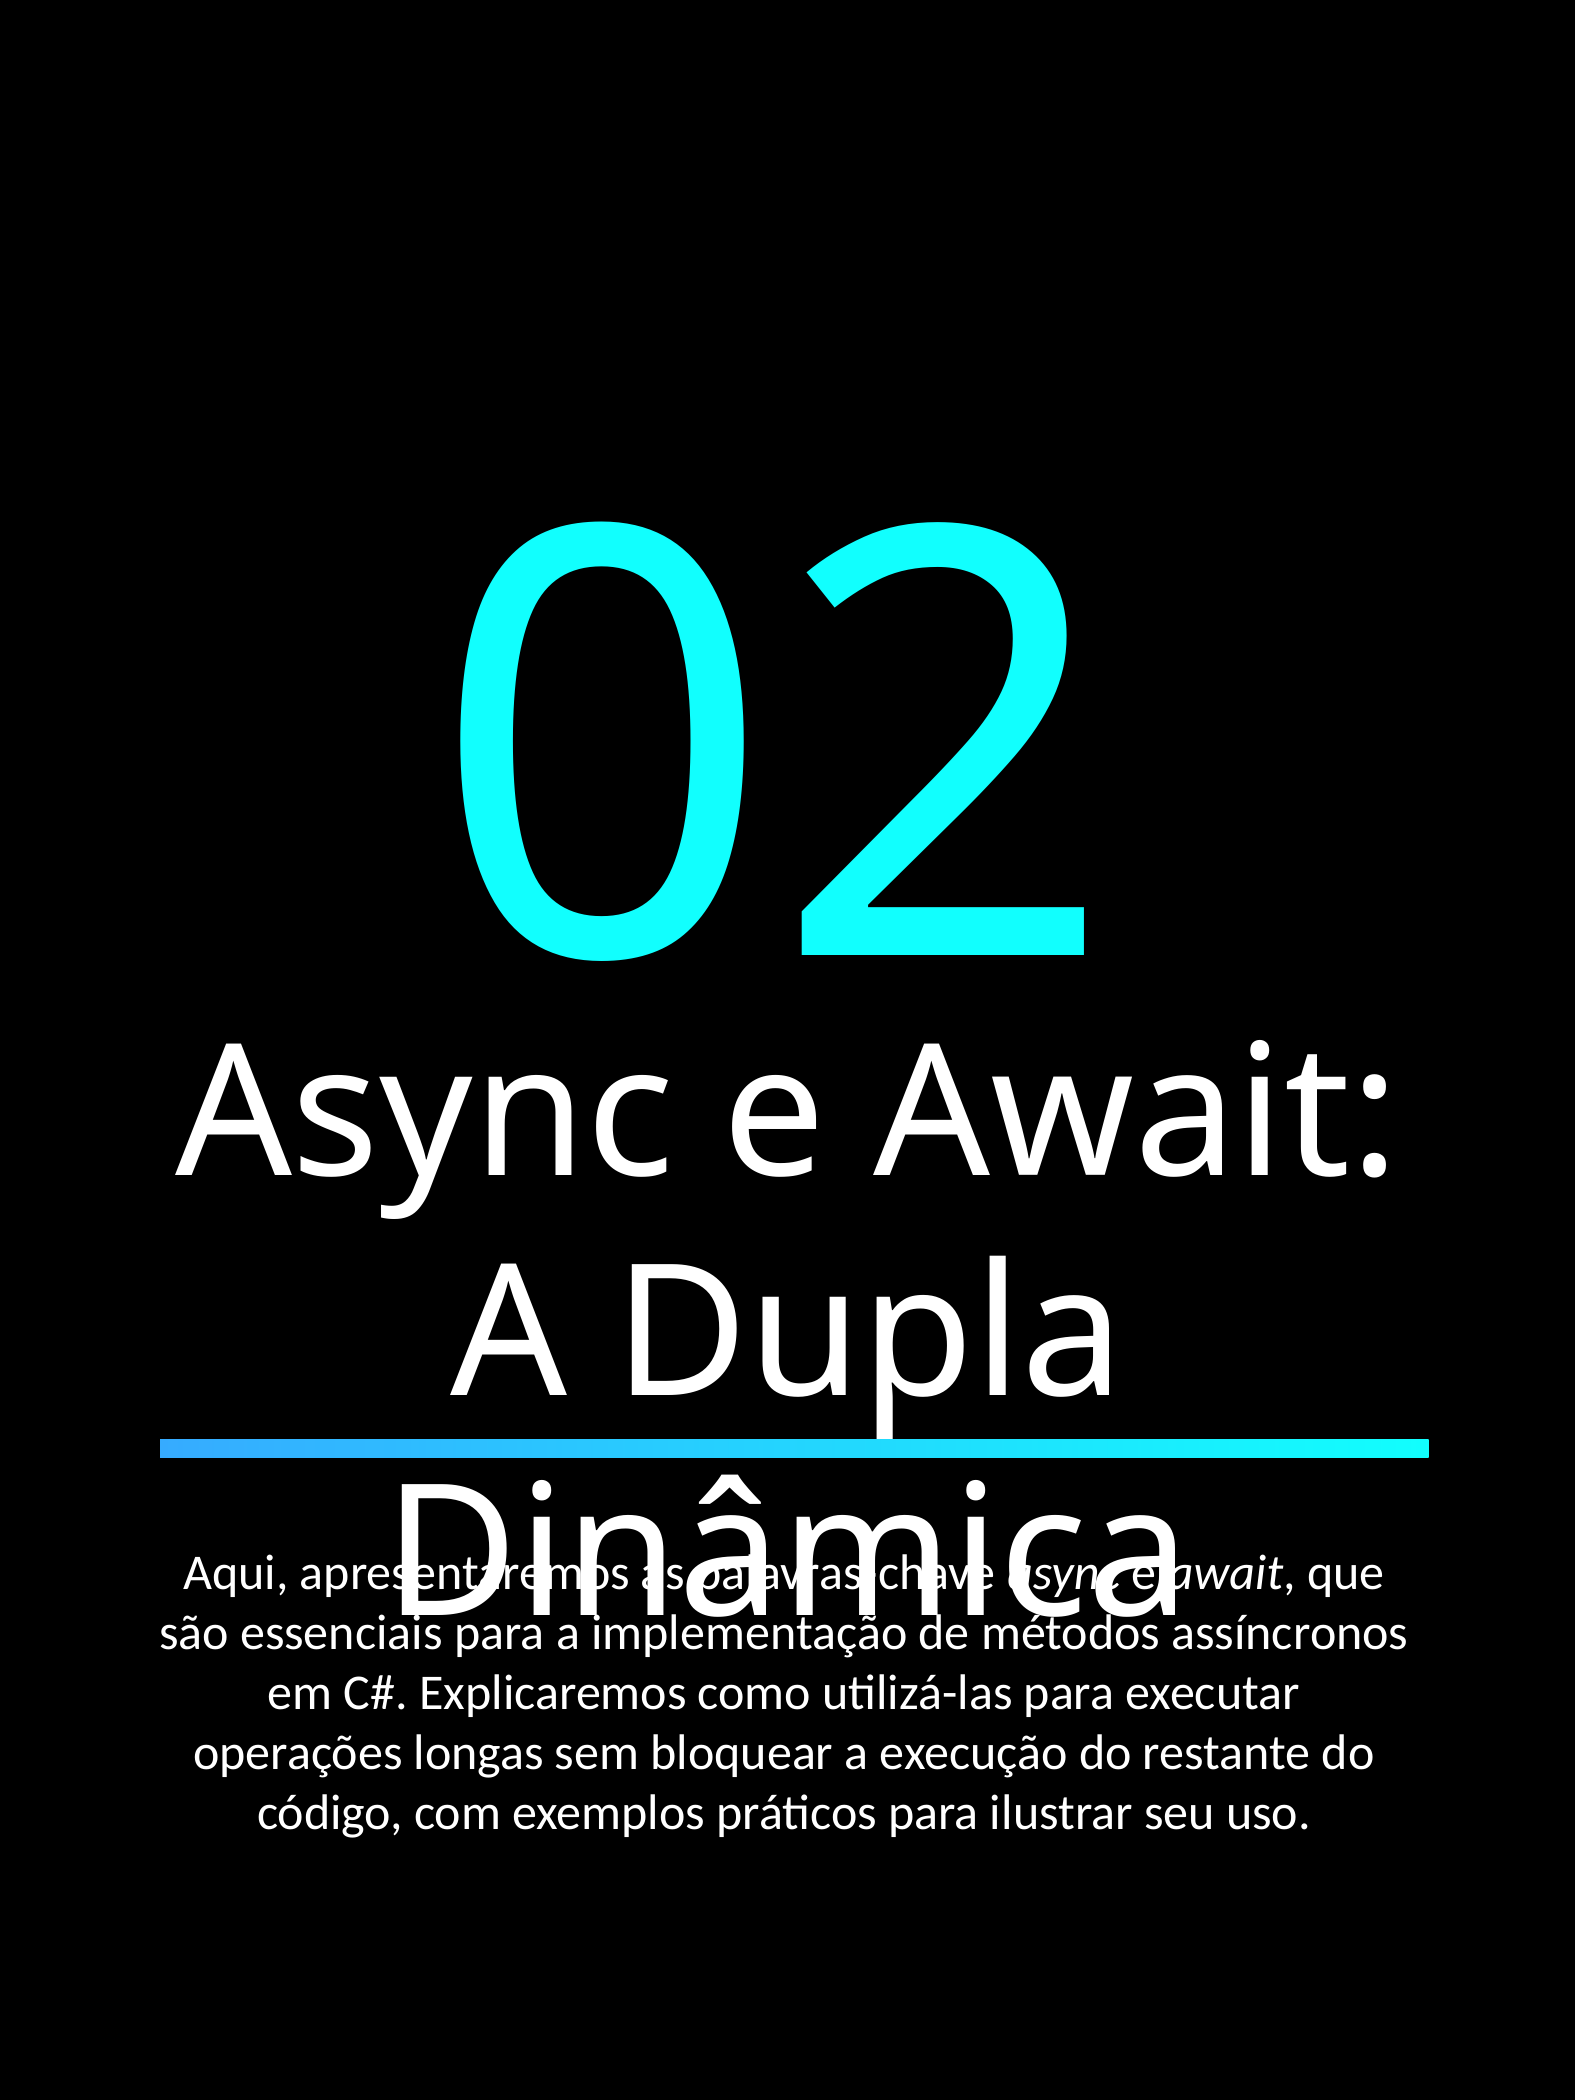

02
Async e Await: A Dupla Dinâmica
Aqui, apresentaremos as palavras-chave async e await, que são essenciais para a implementação de métodos assíncronos em C#. Explicaremos como utilizá-las para executar operações longas sem bloquear a execução do restante do código, com exemplos práticos para ilustrar seu uso.
PROGRAMAÇÃO ASSÍCRONA PARA JEDIS
5